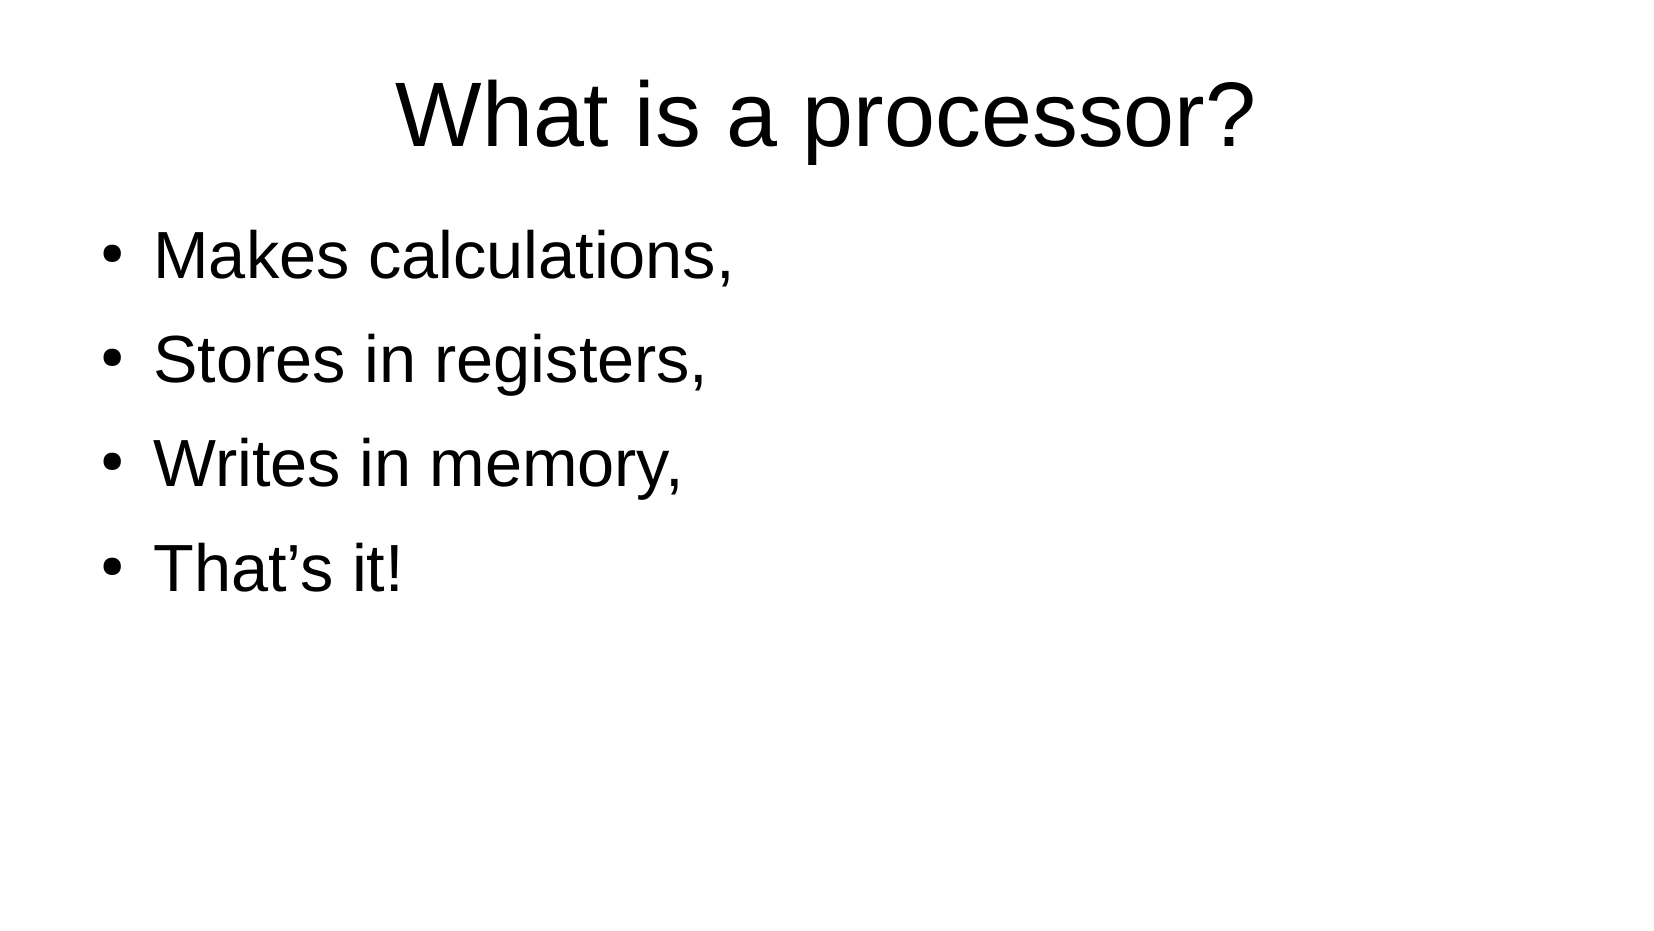

# What is a processor?
Makes calculations,
Stores in registers,
Writes in memory,
That’s it!